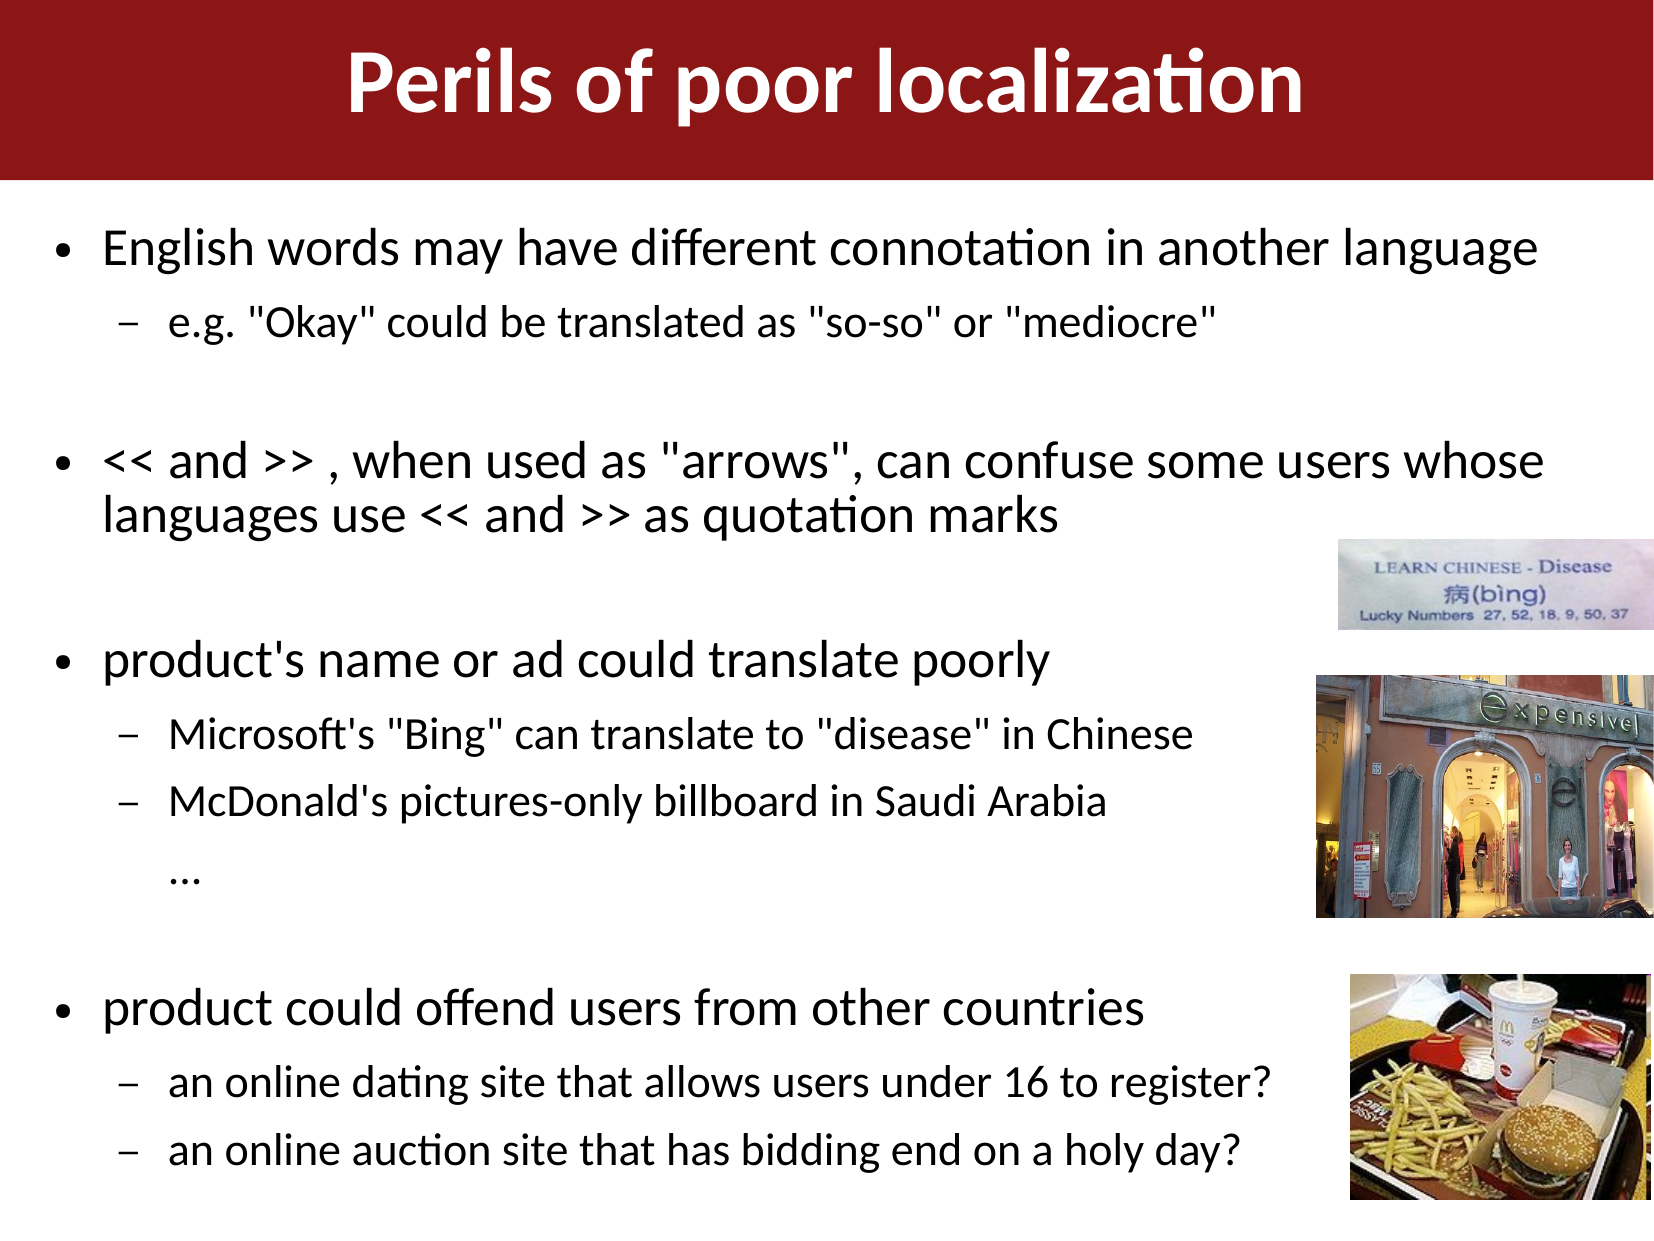

# Perils of poor localization
English words may have different connotation in another language
e.g. "Okay" could be translated as "so-so" or "mediocre"
<< and >> , when used as "arrows", can confuse some users whose languages use << and >> as quotation marks
product's name or ad could translate poorly
Microsoft's "Bing" can translate to "disease" in Chinese
McDonald's pictures-only billboard in Saudi Arabia
...
product could offend users from other countries
an online dating site that allows users under 16 to register?
an online auction site that has bidding end on a holy day?